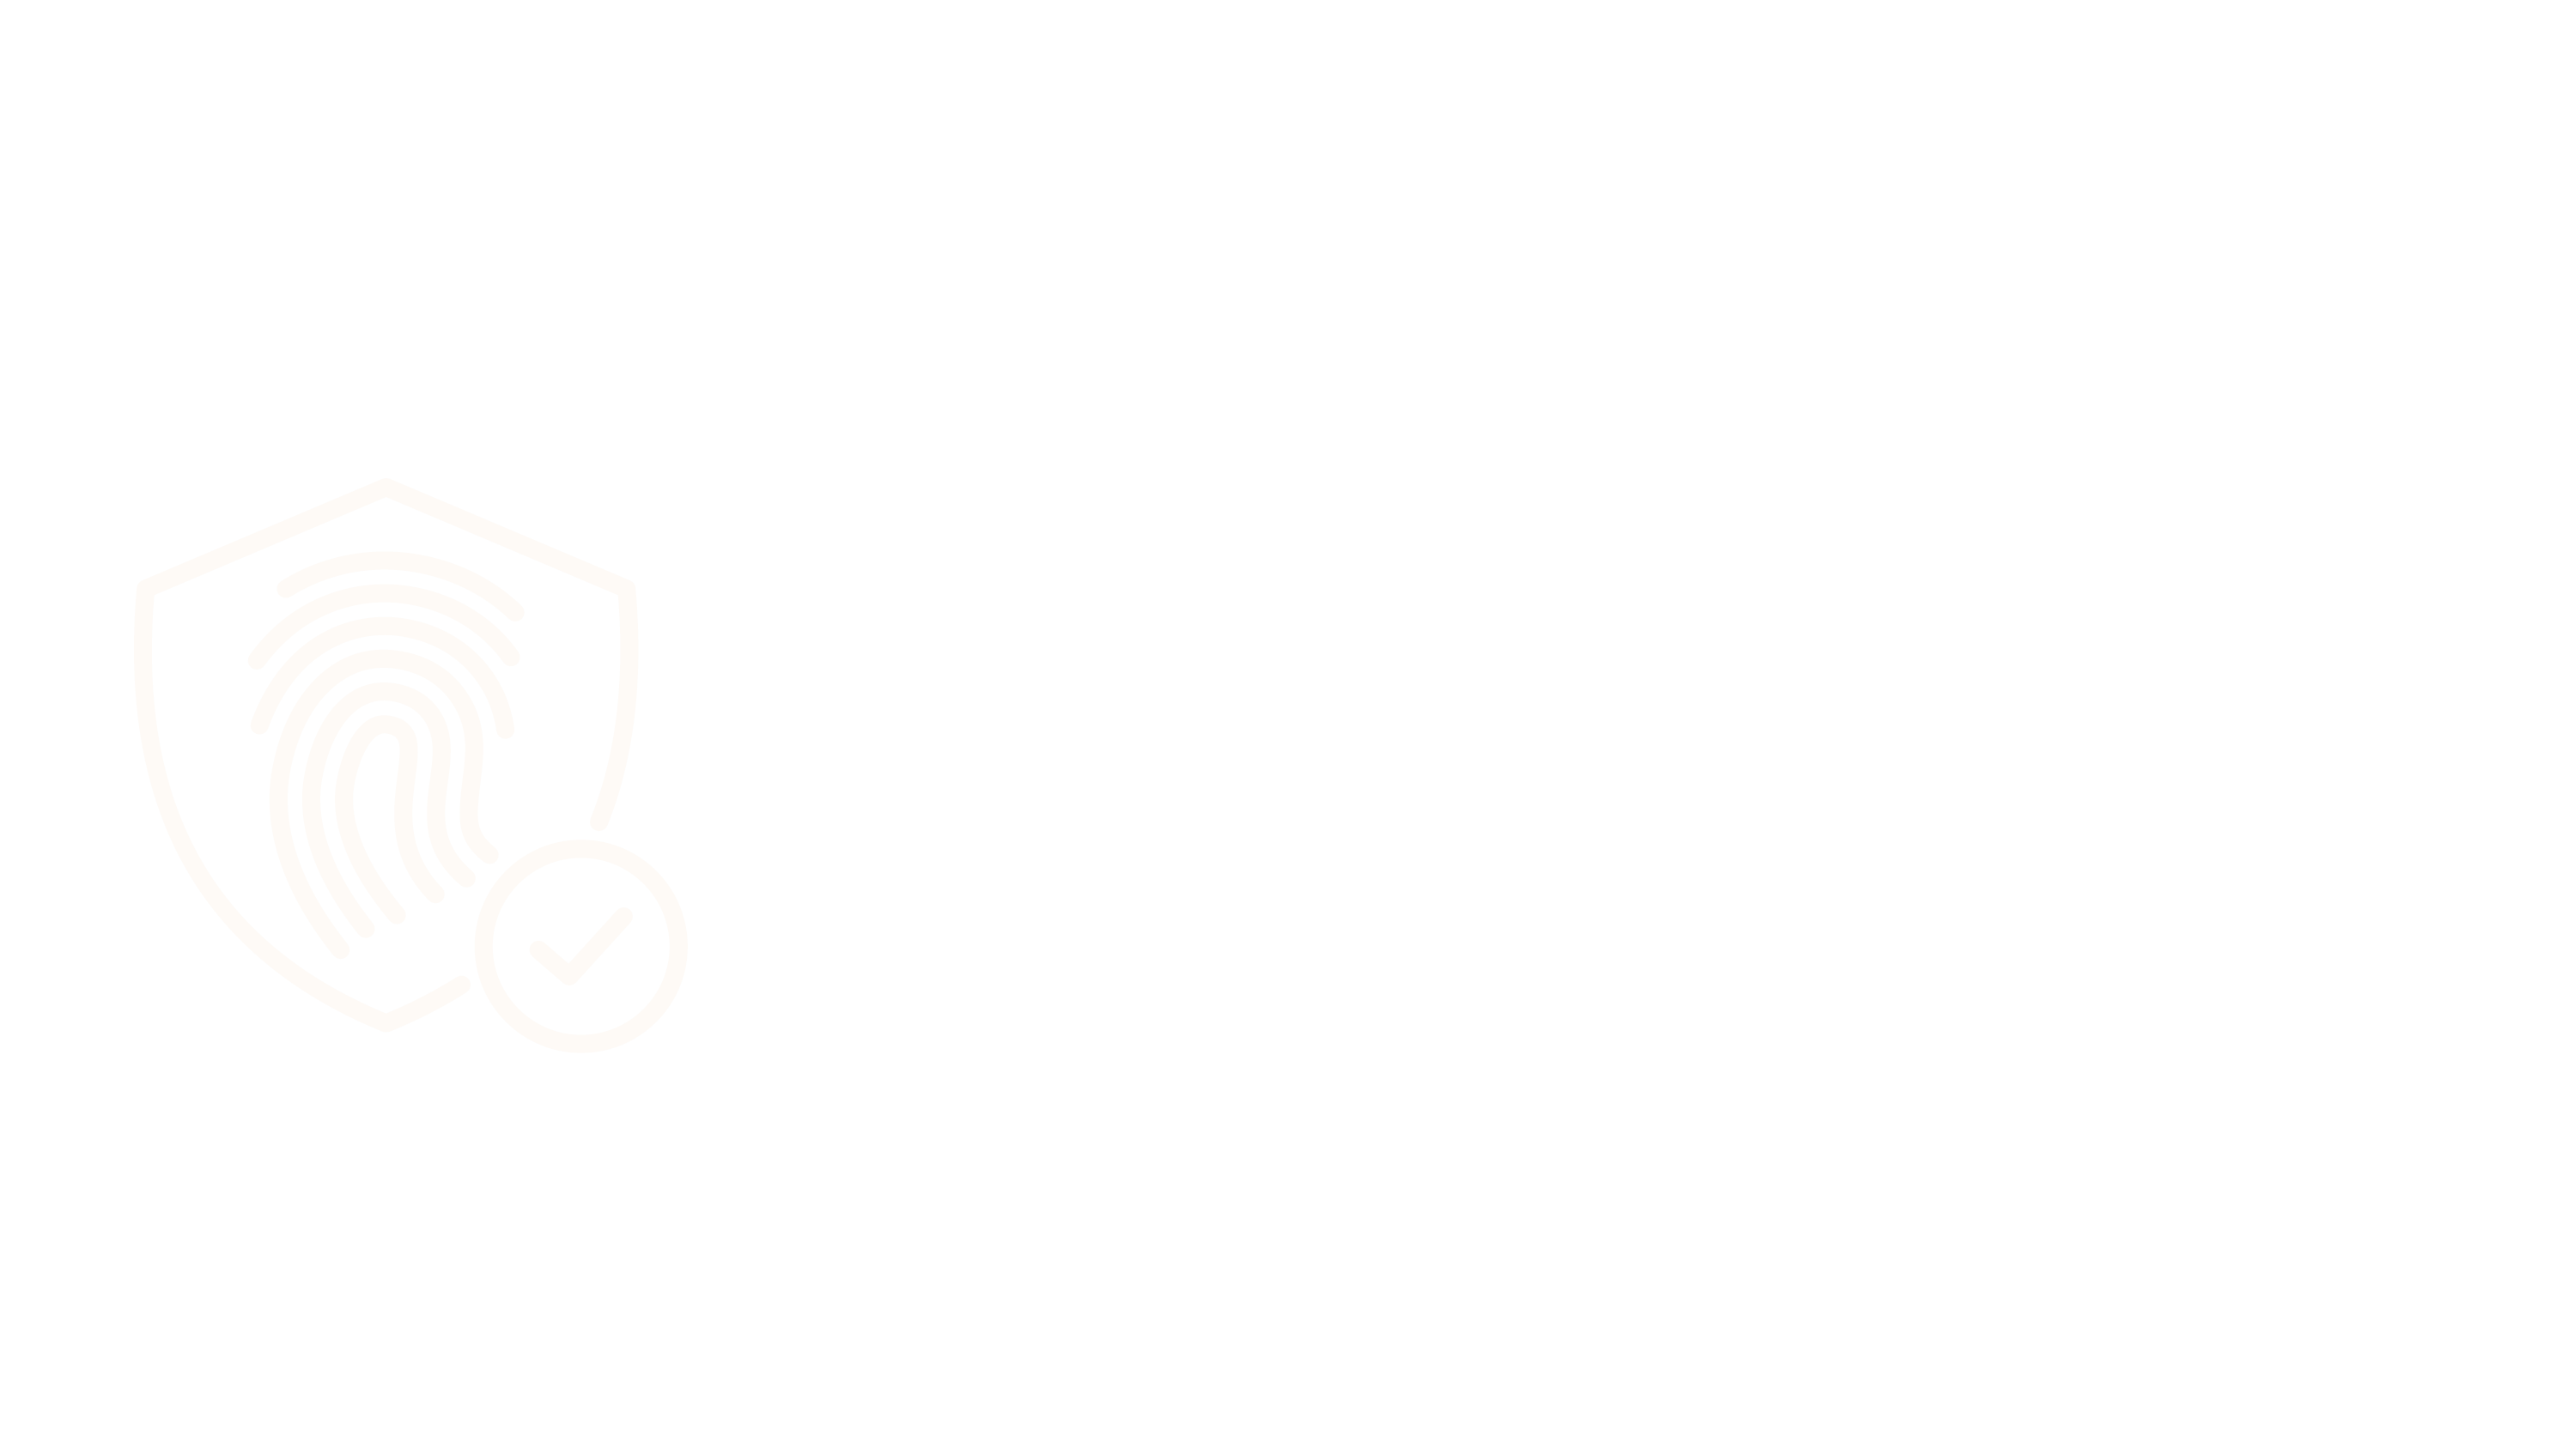

MÉTODOS COMUNES DE ROBO DE INFORMACIÓN
Phishing:
 Engaño a través de correos electrónicos o sitios falsos para obtener datos sensibles, como contraseñas o información financiera.
Malware:
 Programas maliciosos (virus, troyanos, ransomware) que infectan dispositivos para robar información sin que el usuario se dé cuenta.
Ataques "Man in the Middle":
 Interceptación de comunicaciones entre dos partes para robar o alterar la información transmitida.
Ingeniería Social:
Manipulación psicológica para que las personas revelen datos sensibles o accedan a sistemas protegidos.
Robo de Contraseñas:
 Obtención de contraseñas mediante ataques de fuerza bruta o redes Wi-Fi inseguras.